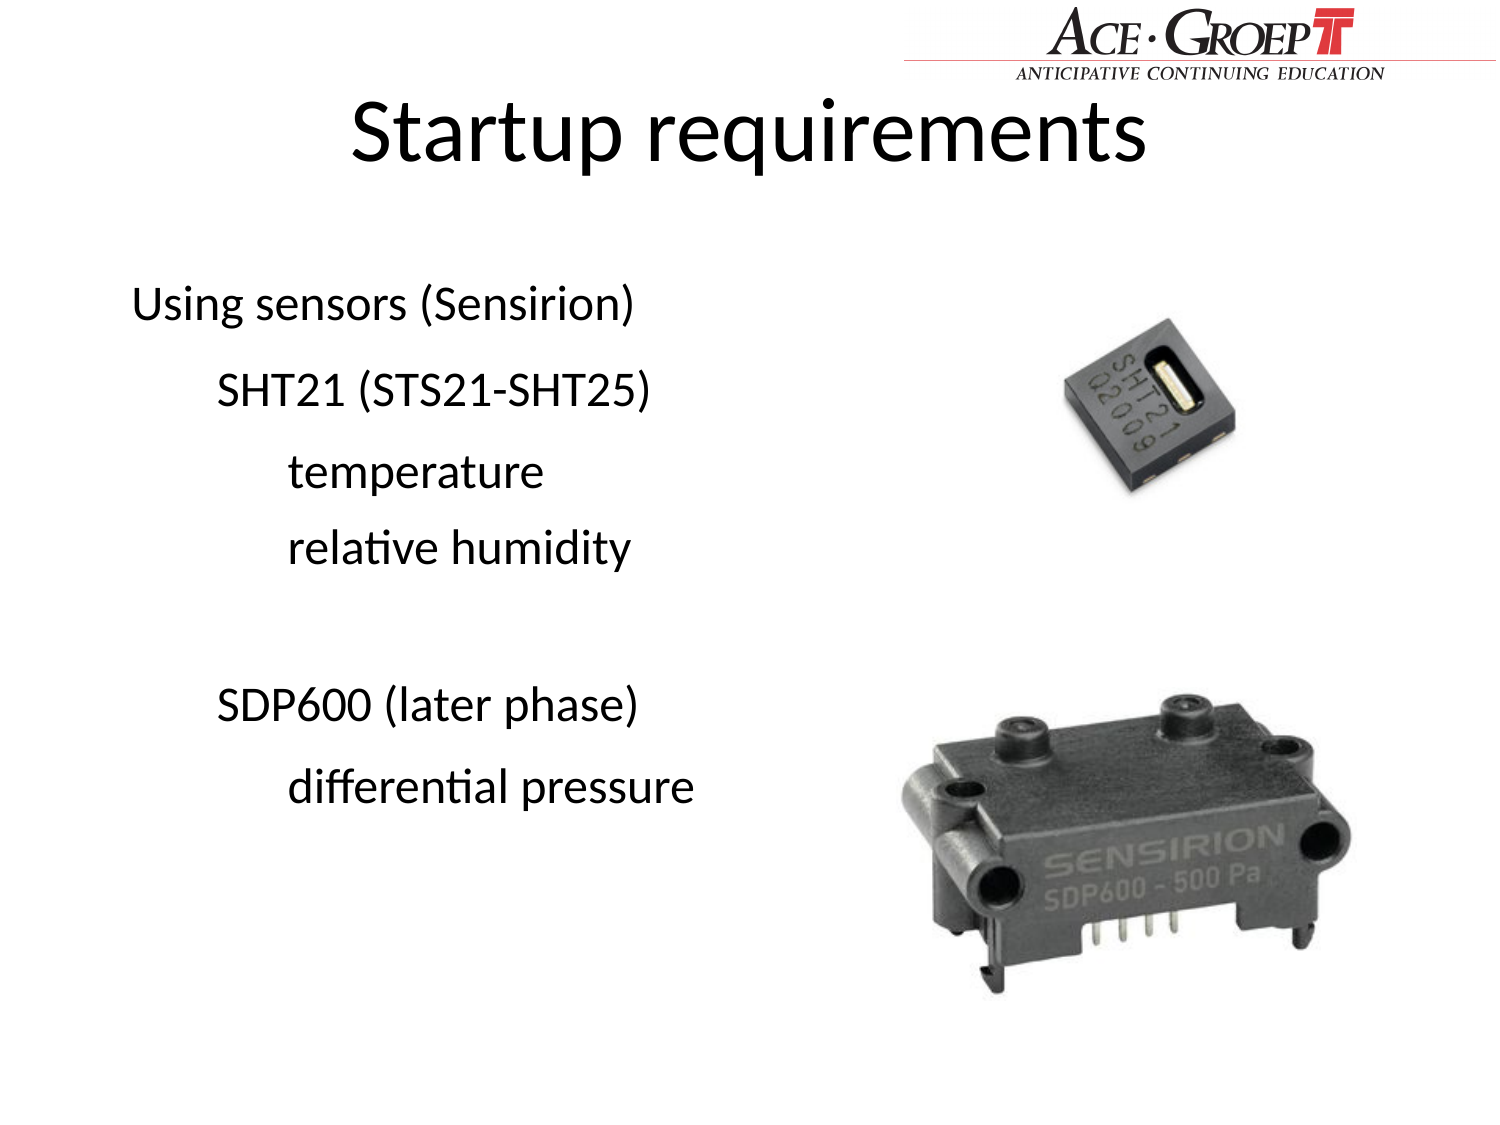

# Startup requirements
Using sensors (Sensirion)
SHT21 (STS21-SHT25)
temperature
relative humidity
SDP600 (later phase)
differential pressure